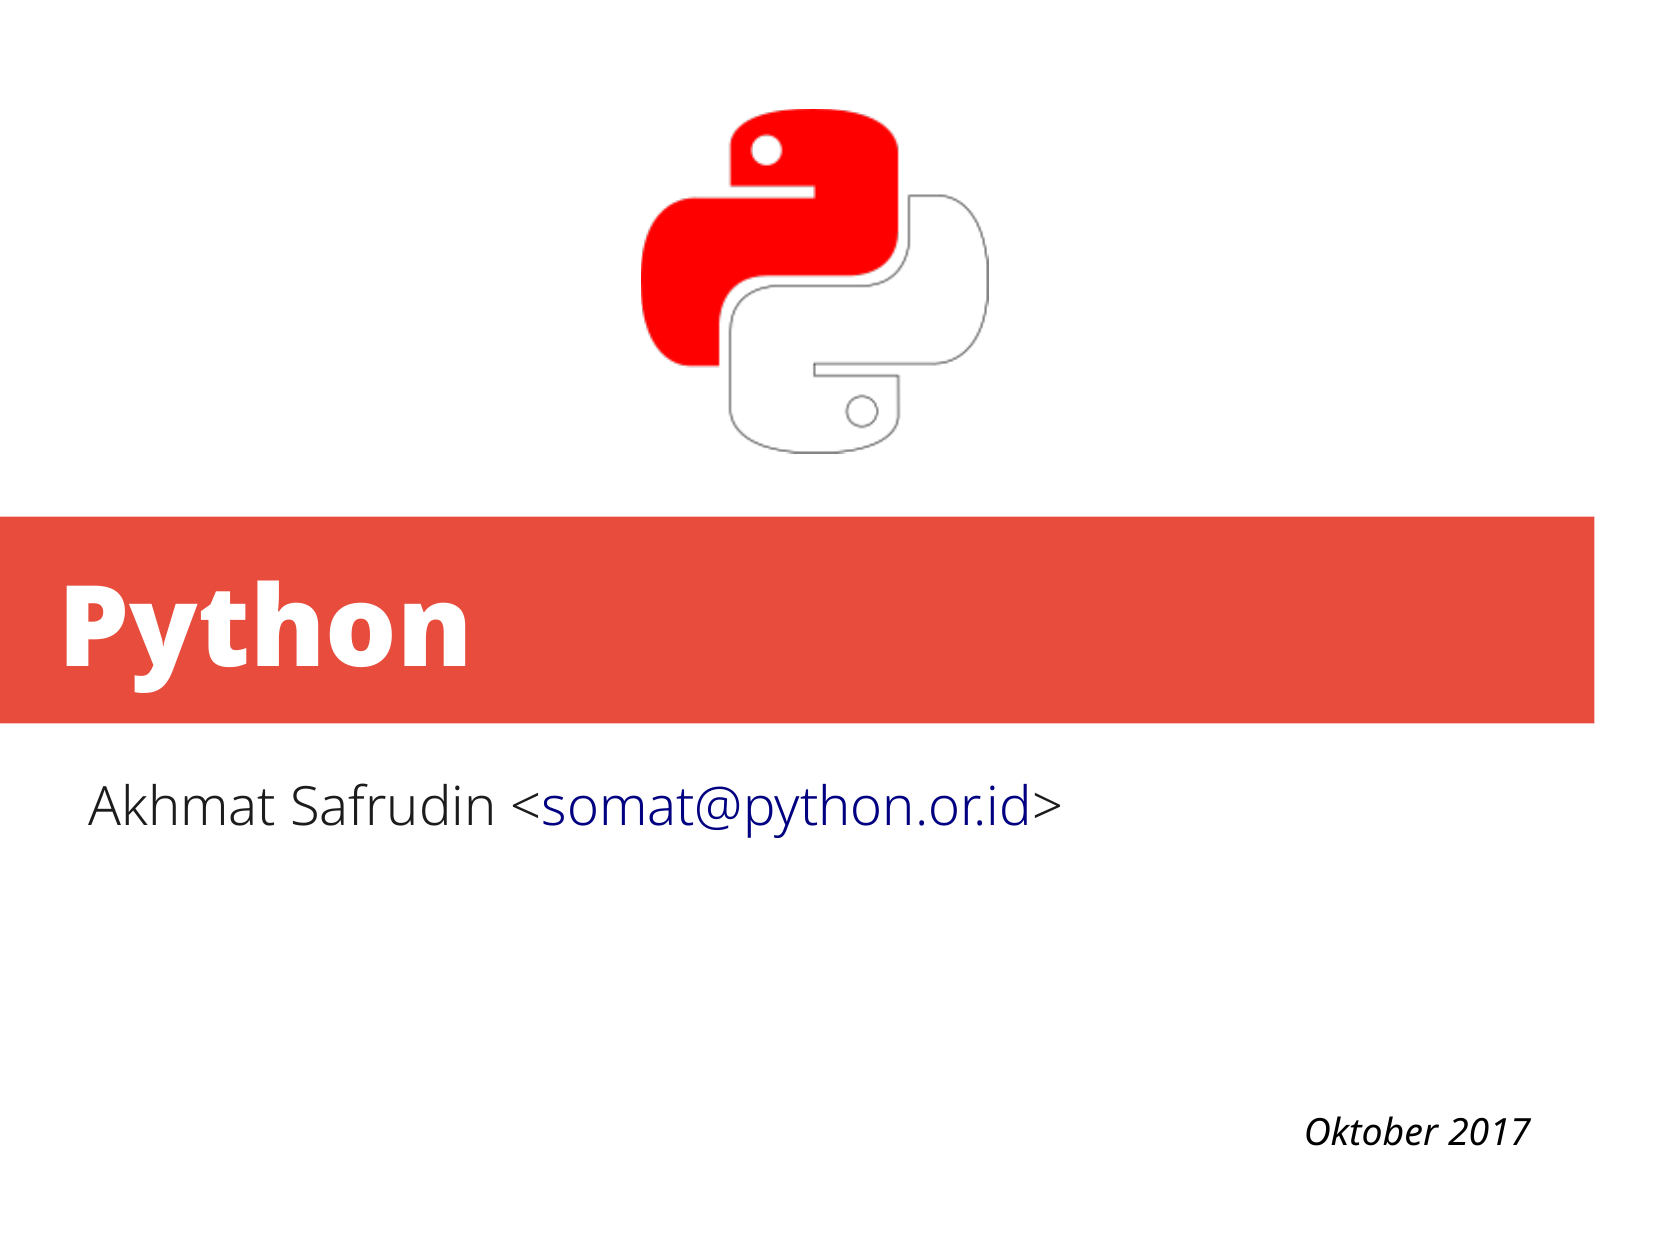

# Python
Akhmat Safrudin <somat@python.or.id>
Oktober 2017